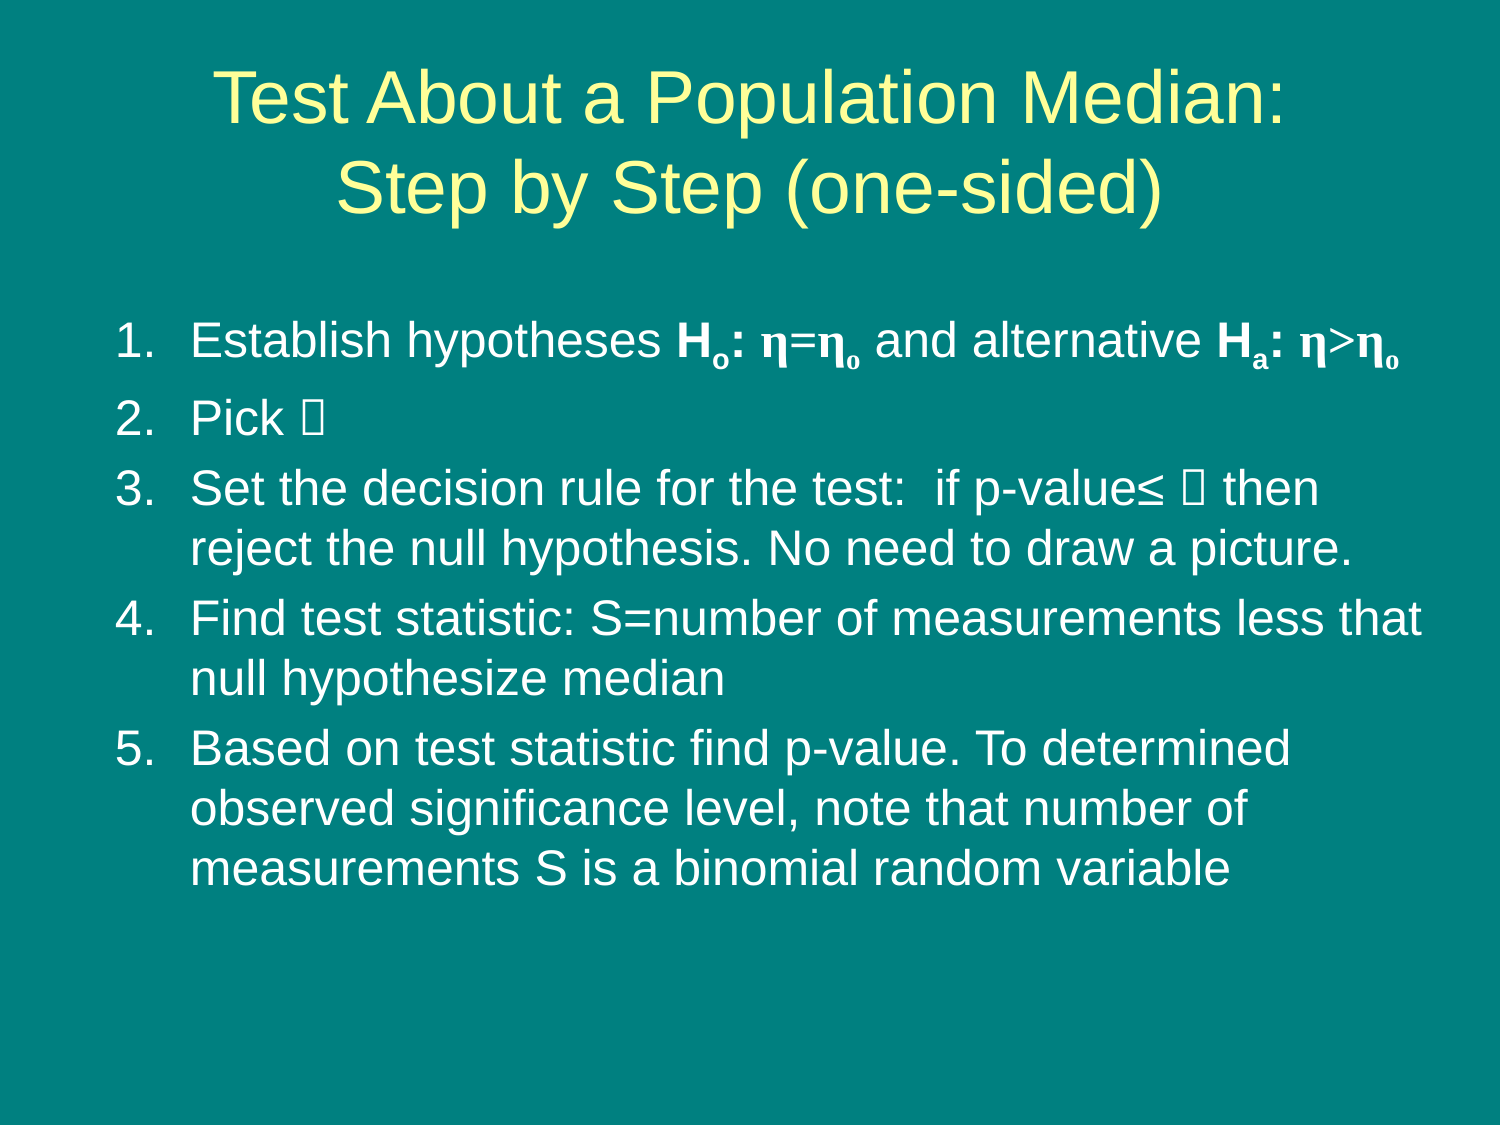

# Test About a Population Median: Step by Step (one-sided)
Establish hypotheses Ho: η=ηo and alternative Ha: η>ηo
Pick 
Set the decision rule for the test: if p-value≤  then reject the null hypothesis. No need to draw a picture.
Find test statistic: S=number of measurements less that null hypothesize median
Based on test statistic find p-value. To determined observed significance level, note that number of measurements S is a binomial random variable